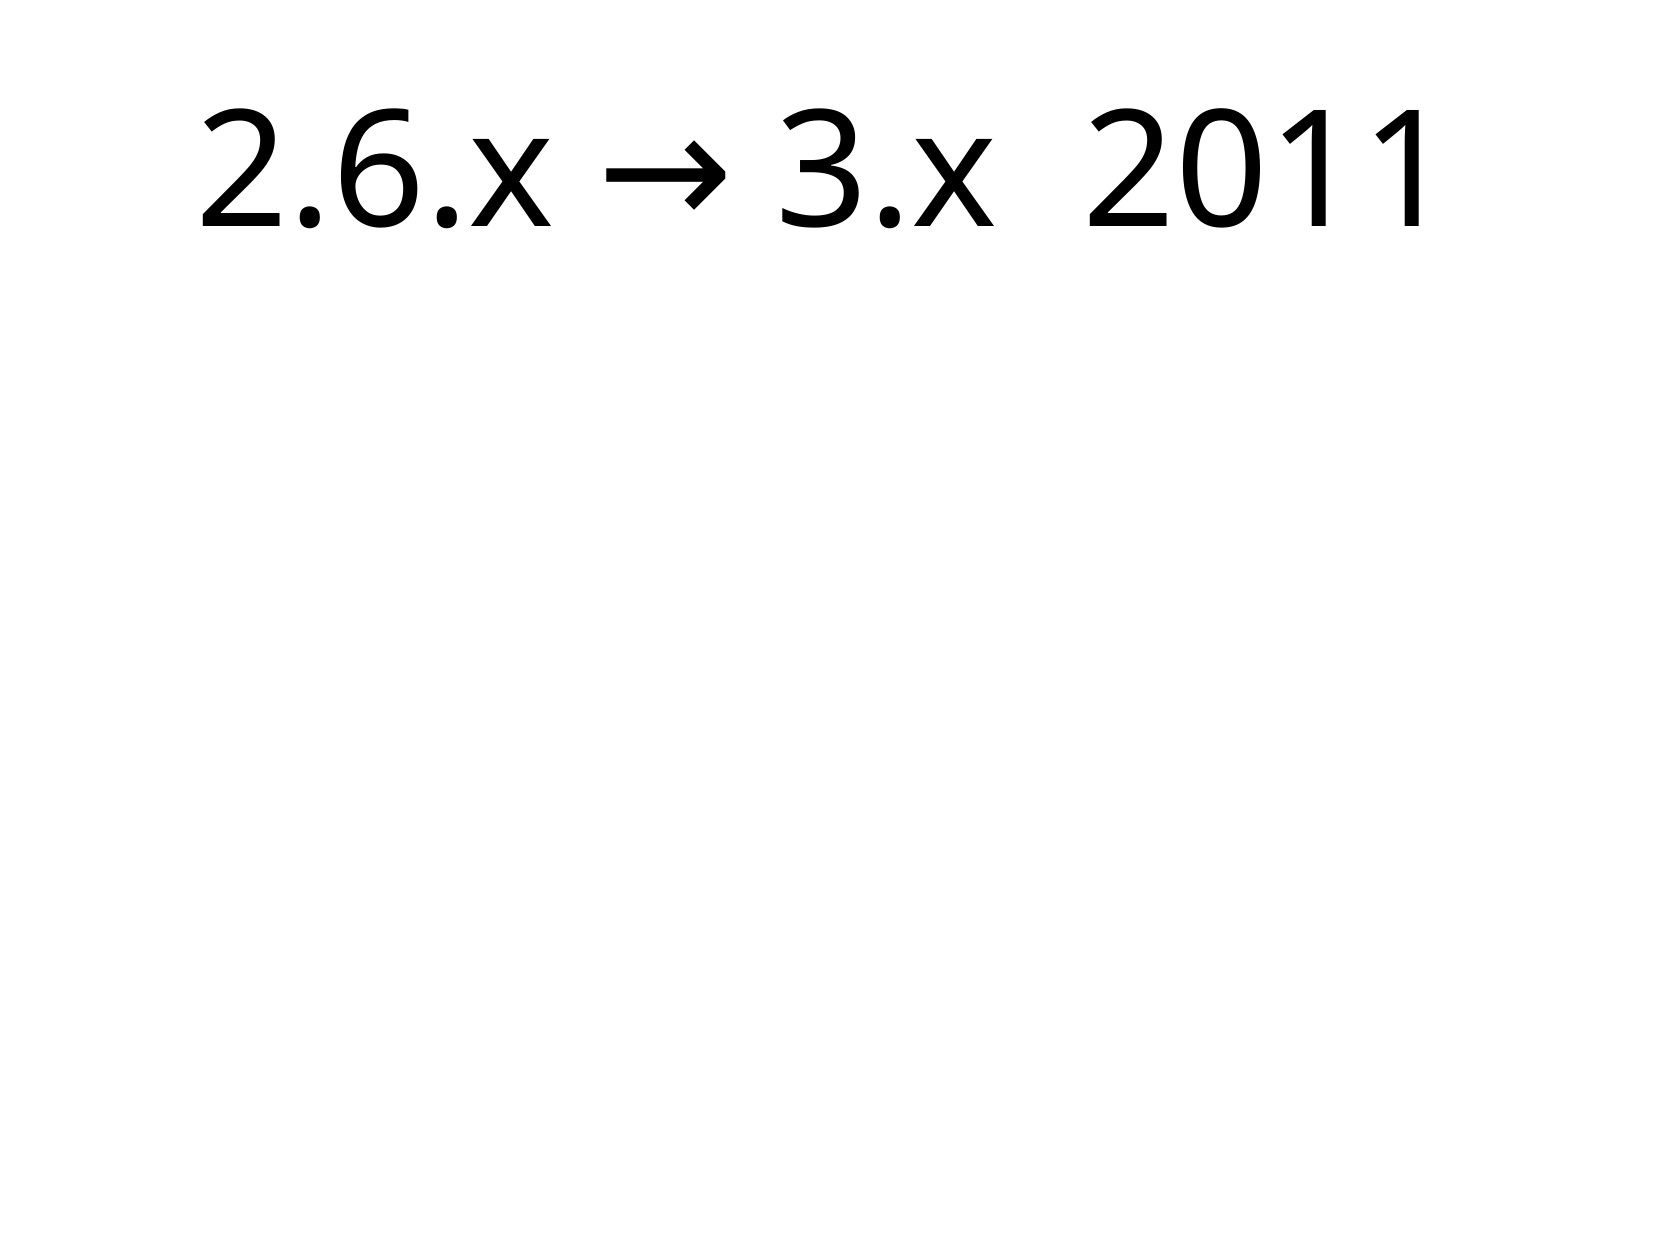

2.6.x → 3.x 2011
2.6.20 to 2.6.24-rc8